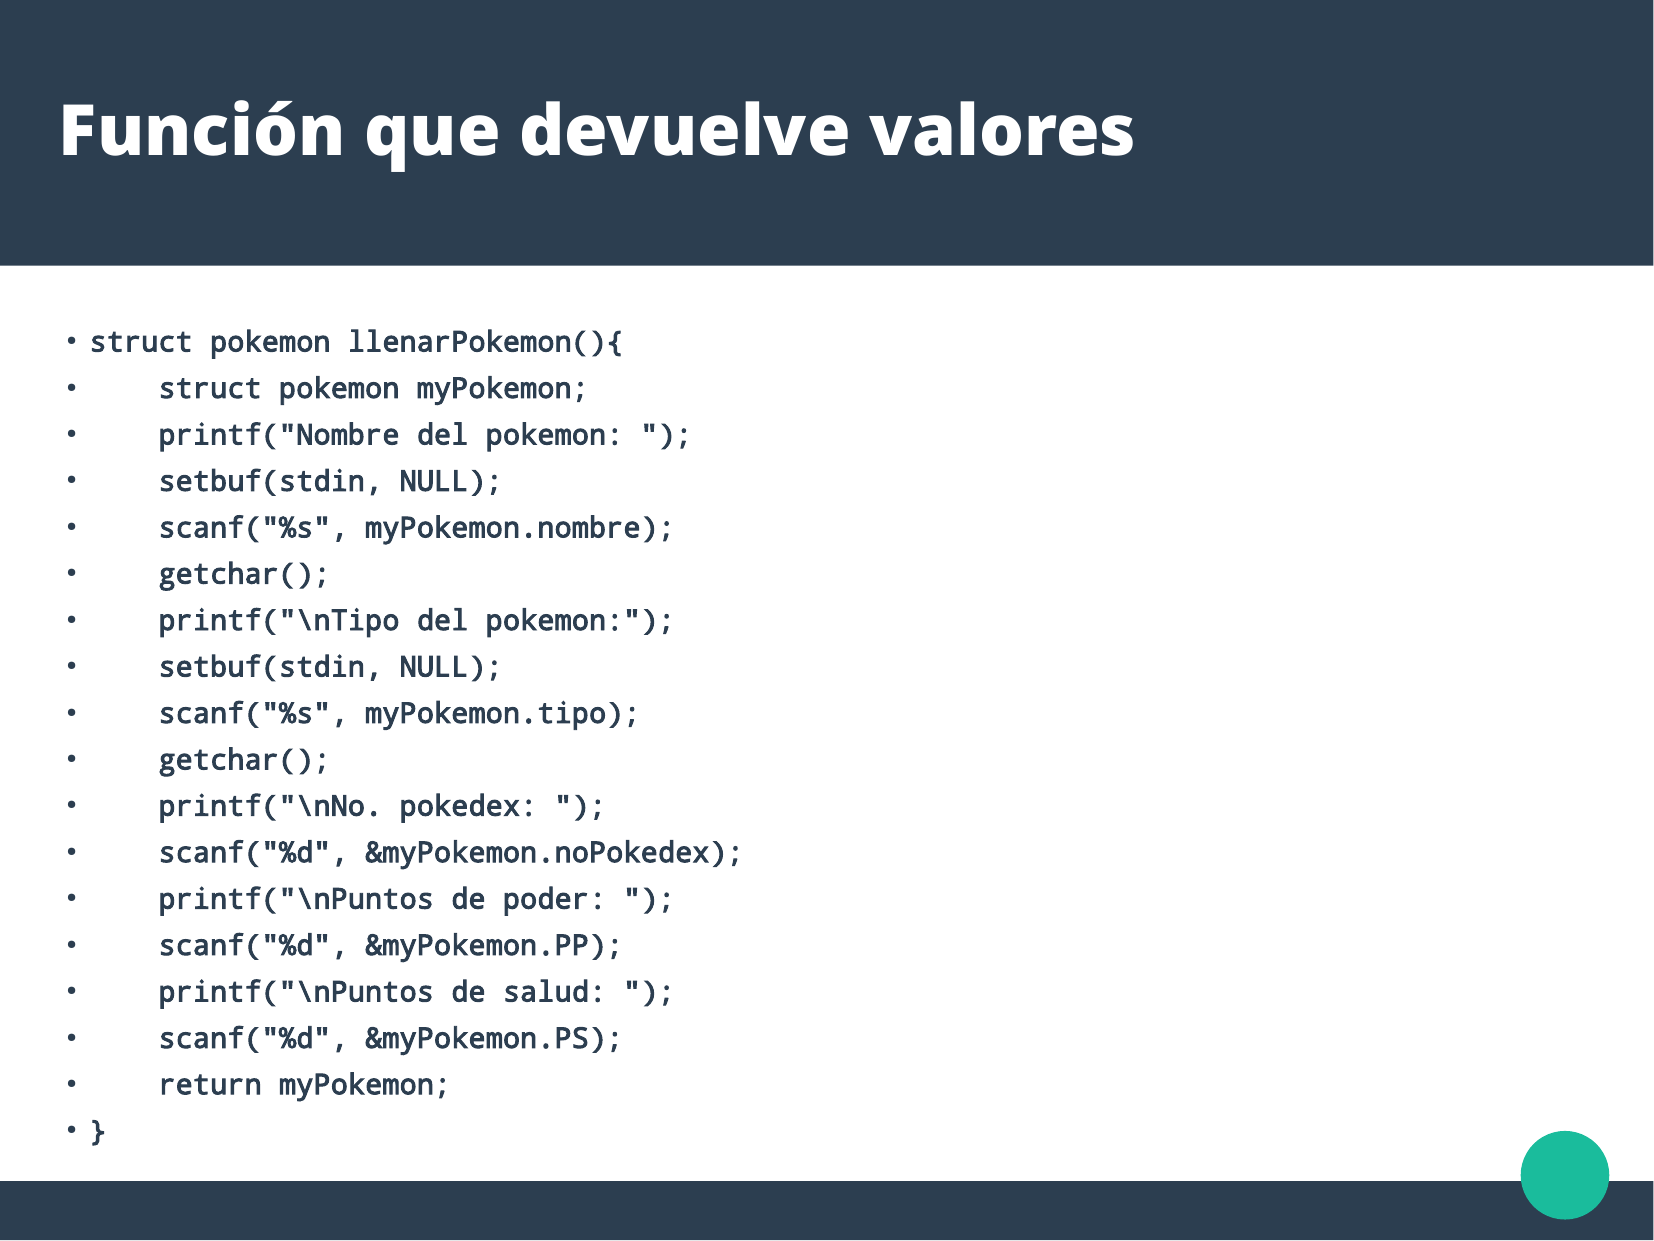

# Función que devuelve valores
struct pokemon llenarPokemon(){
 struct pokemon myPokemon;
 printf("Nombre del pokemon: ");
 setbuf(stdin, NULL);
 scanf("%s", myPokemon.nombre);
 getchar();
 printf("\nTipo del pokemon:");
 setbuf(stdin, NULL);
 scanf("%s", myPokemon.tipo);
 getchar();
 printf("\nNo. pokedex: ");
 scanf("%d", &myPokemon.noPokedex);
 printf("\nPuntos de poder: ");
 scanf("%d", &myPokemon.PP);
 printf("\nPuntos de salud: ");
 scanf("%d", &myPokemon.PS);
 return myPokemon;
}